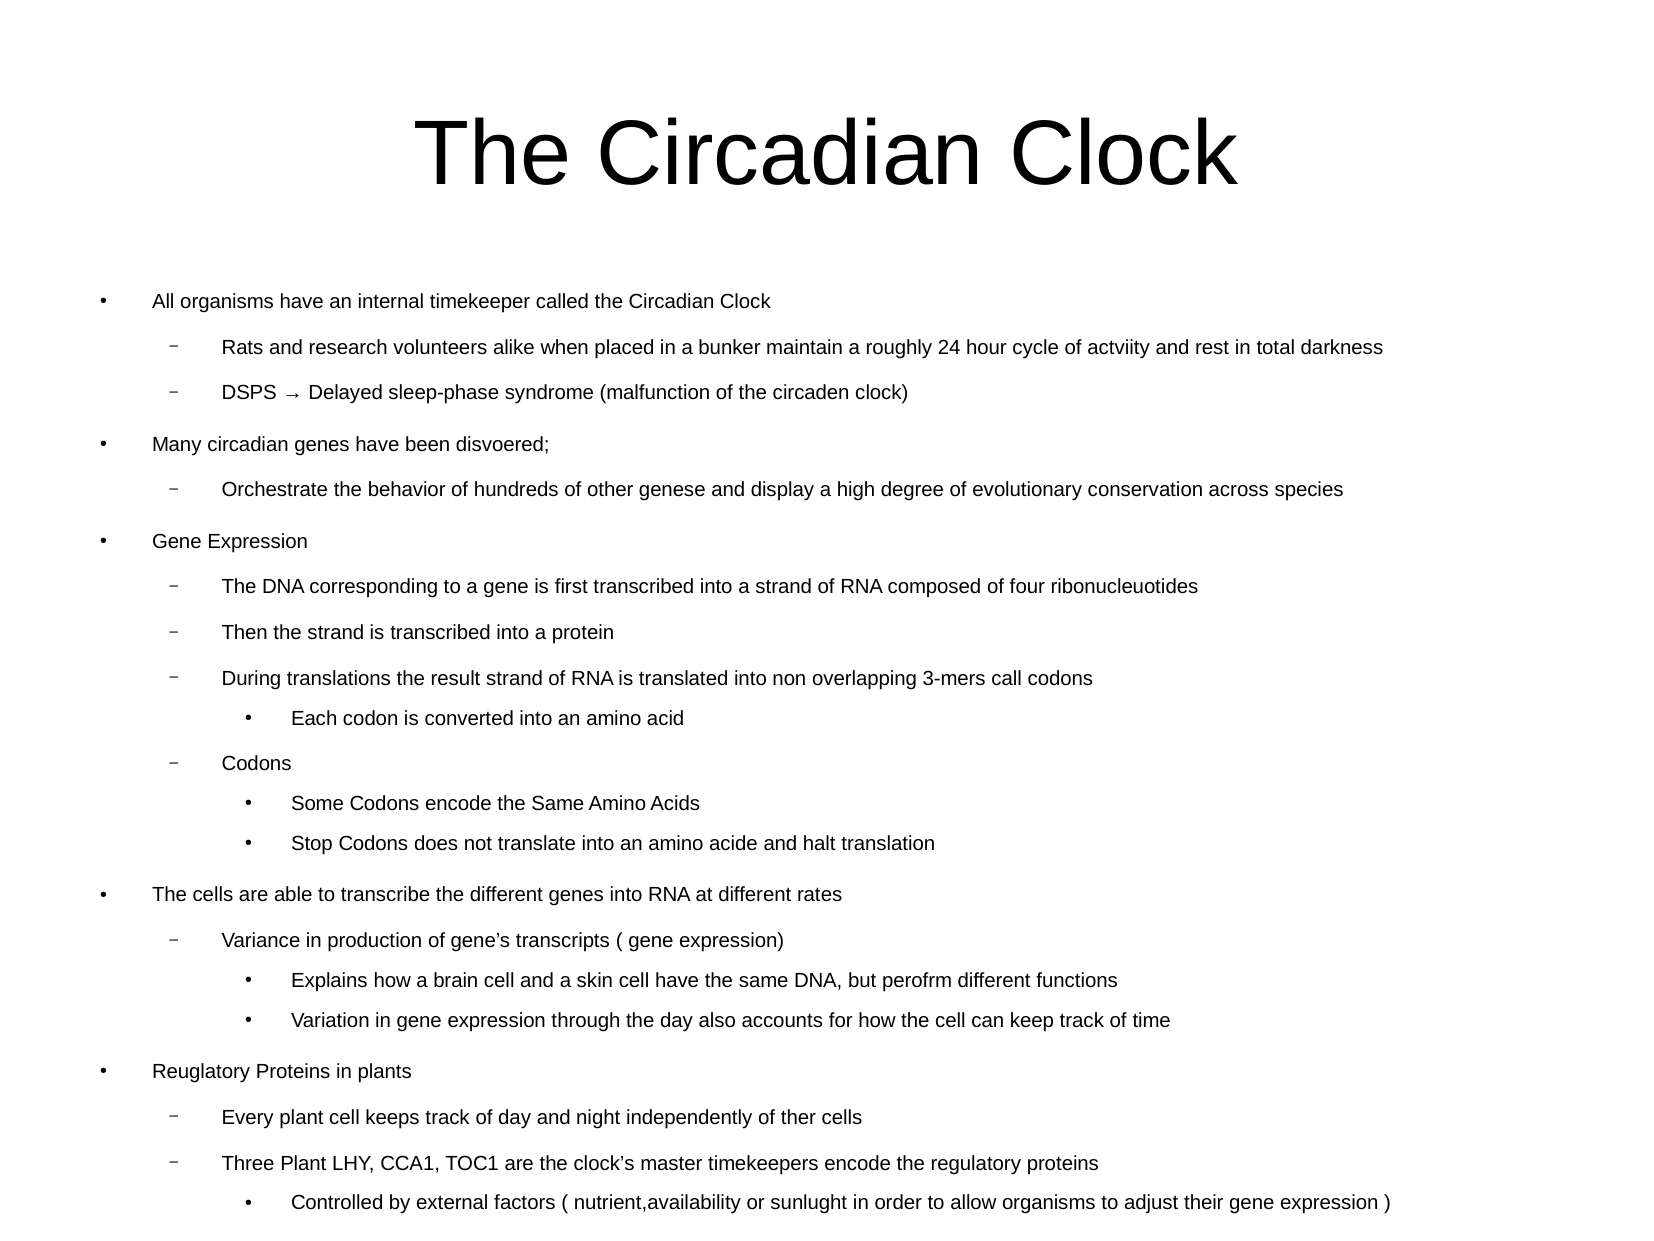

# The Circadian Clock
All organisms have an internal timekeeper called the Circadian Clock
Rats and research volunteers alike when placed in a bunker maintain a roughly 24 hour cycle of actviity and rest in total darkness
DSPS → Delayed sleep-phase syndrome (malfunction of the circaden clock)
Many circadian genes have been disvoered;
Orchestrate the behavior of hundreds of other genese and display a high degree of evolutionary conservation across species
Gene Expression
The DNA corresponding to a gene is first transcribed into a strand of RNA composed of four ribonucleuotides
Then the strand is transcribed into a protein
During translations the result strand of RNA is translated into non overlapping 3-mers call codons
Each codon is converted into an amino acid
Codons
Some Codons encode the Same Amino Acids
Stop Codons does not translate into an amino acide and halt translation
The cells are able to transcribe the different genes into RNA at different rates
Variance in production of gene’s transcripts ( gene expression)
Explains how a brain cell and a skin cell have the same DNA, but perofrm different functions
Variation in gene expression through the day also accounts for how the cell can keep track of time
Reuglatory Proteins in plants
Every plant cell keeps track of day and night independently of ther cells
Three Plant LHY, CCA1, TOC1 are the clock’s master timekeepers encode the regulatory proteins
Controlled by external factors ( nutrient,availability or sunlught in order to allow organisms to adjust their gene expression )